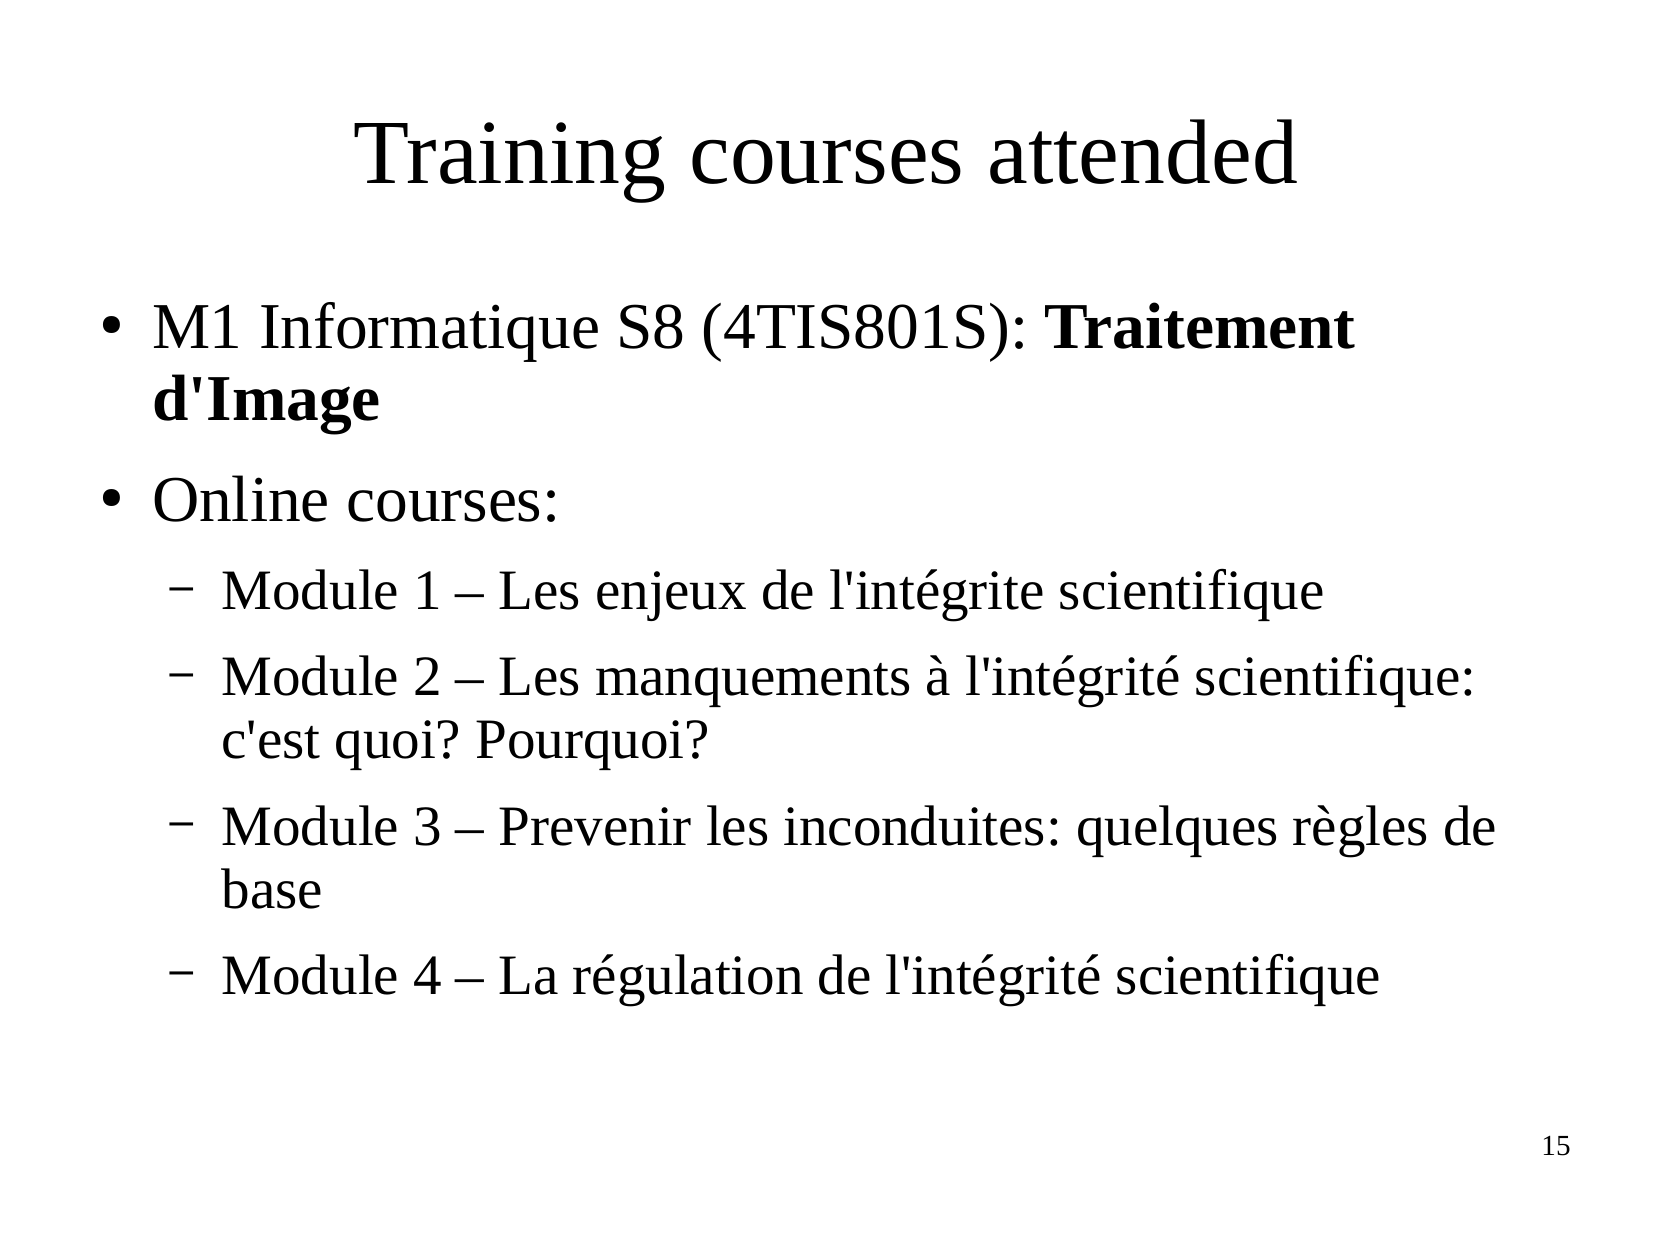

# Training courses attended
M1 Informatique S8 (4TIS801S): Traitement d'Image
Online courses:
Module 1 – Les enjeux de l'intégrite scientifique
Module 2 – Les manquements à l'intégrité scientifique: c'est quoi? Pourquoi?
Module 3 – Prevenir les inconduites: quelques règles de base
Module 4 – La régulation de l'intégrité scientifique
15